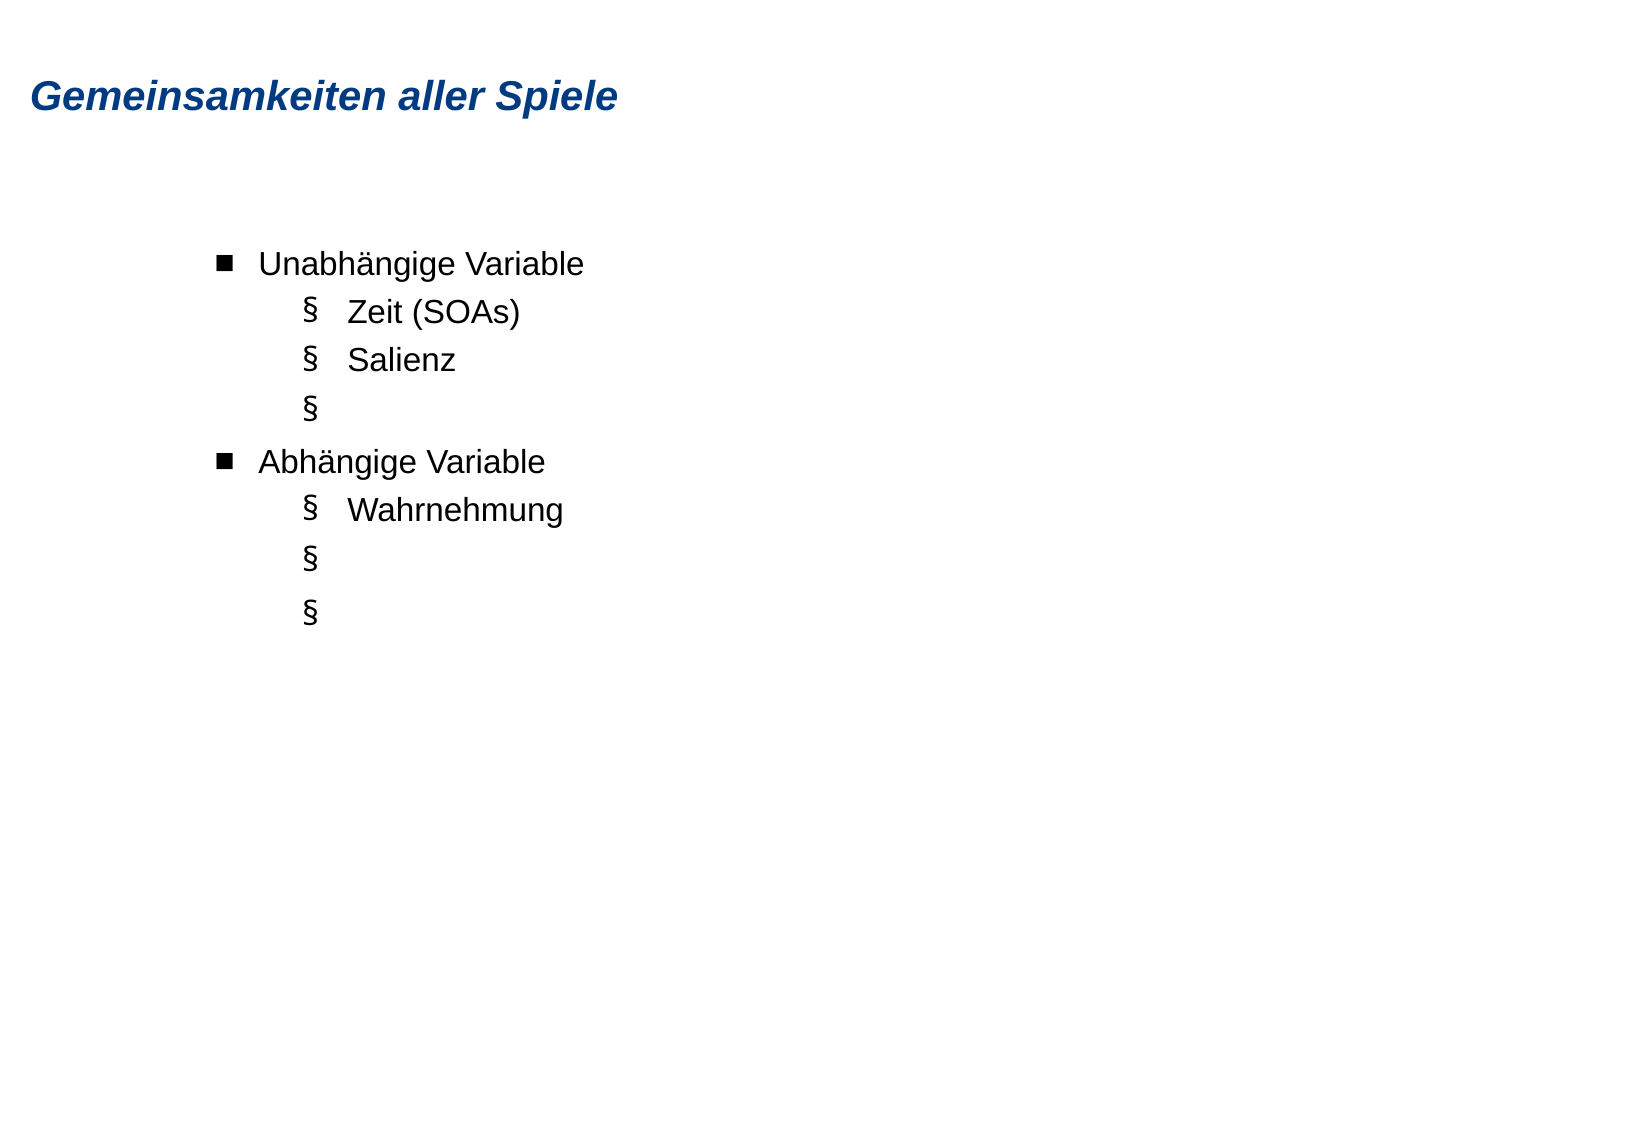

Gemeinsamkeiten aller Spiele
# Unabhängige Variable
Zeit (SOAs)
Salienz
Abhängige Variable
Wahrnehmung